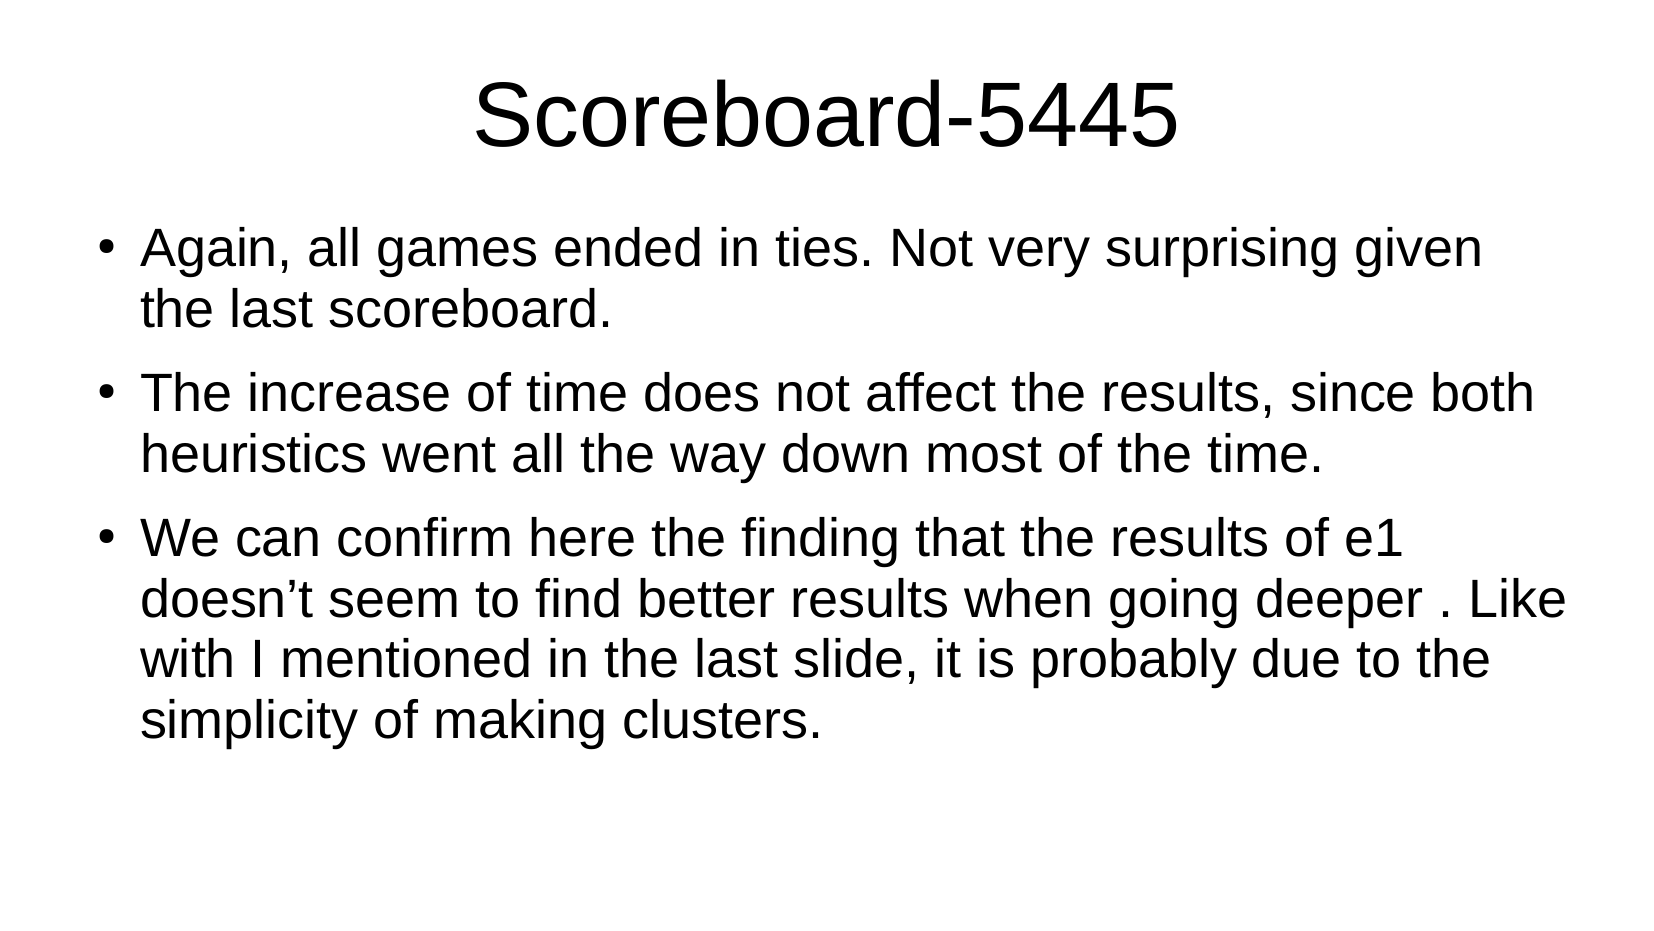

# Scoreboard-5445
Again, all games ended in ties. Not very surprising given the last scoreboard.
The increase of time does not affect the results, since both heuristics went all the way down most of the time.
We can confirm here the finding that the results of e1 doesn’t seem to find better results when going deeper . Like with I mentioned in the last slide, it is probably due to the simplicity of making clusters.